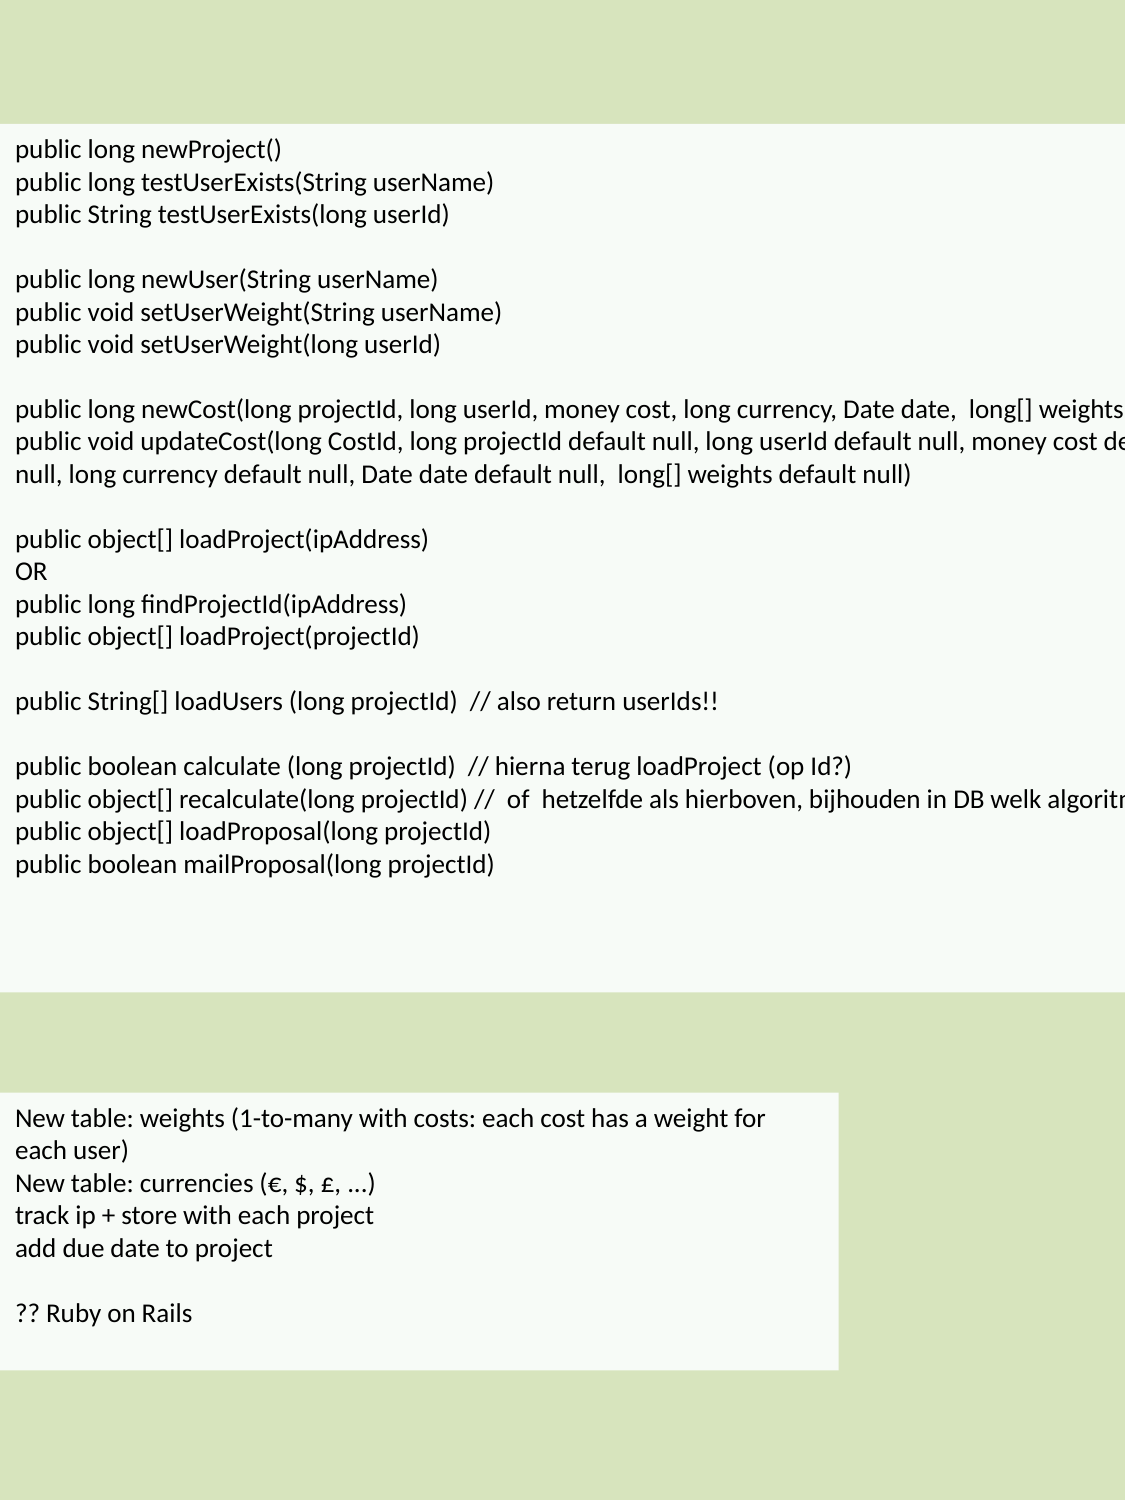

public long newProject()
public long testUserExists(String userName)
public String testUserExists(long userId)
public long newUser(String userName)
public void setUserWeight(String userName)
public void setUserWeight(long userId)
public long newCost(long projectId, long userId, money cost, long currency, Date date, long[] weights)
public void updateCost(long CostId, long projectId default null, long userId default null, money cost default null, long currency default null, Date date default null, long[] weights default null)
public object[] loadProject(ipAddress)
OR
public long findProjectId(ipAddress)
public object[] loadProject(projectId)
public String[] loadUsers (long projectId) // also return userIds!!
public boolean calculate (long projectId) // hierna terug loadProject (op Id?)
public object[] recalculate(long projectId) // of hetzelfde als hierboven, bijhouden in DB welk algoritme??
public object[] loadProposal(long projectId)
public boolean mailProposal(long projectId)
New table: weights (1-to-many with costs: each cost has a weight for each user)
New table: currencies (€, $, £, ...)
track ip + store with each project
add due date to project
?? Ruby on Rails